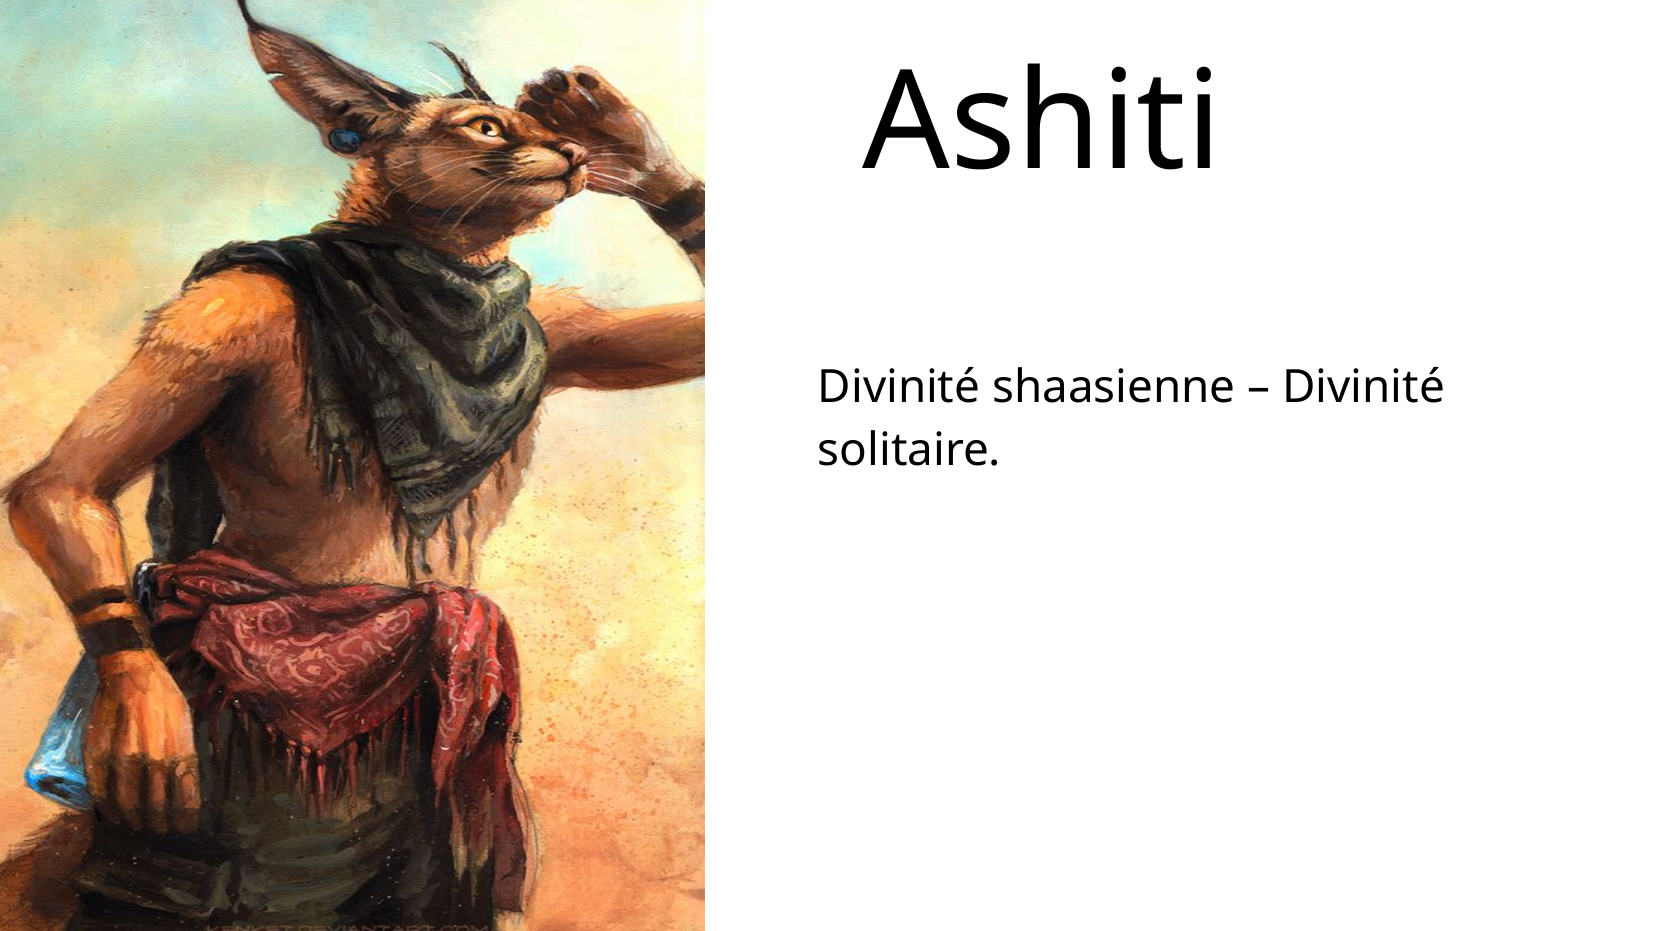

# Ashiti
Divinité shaasienne – Divinité solitaire.